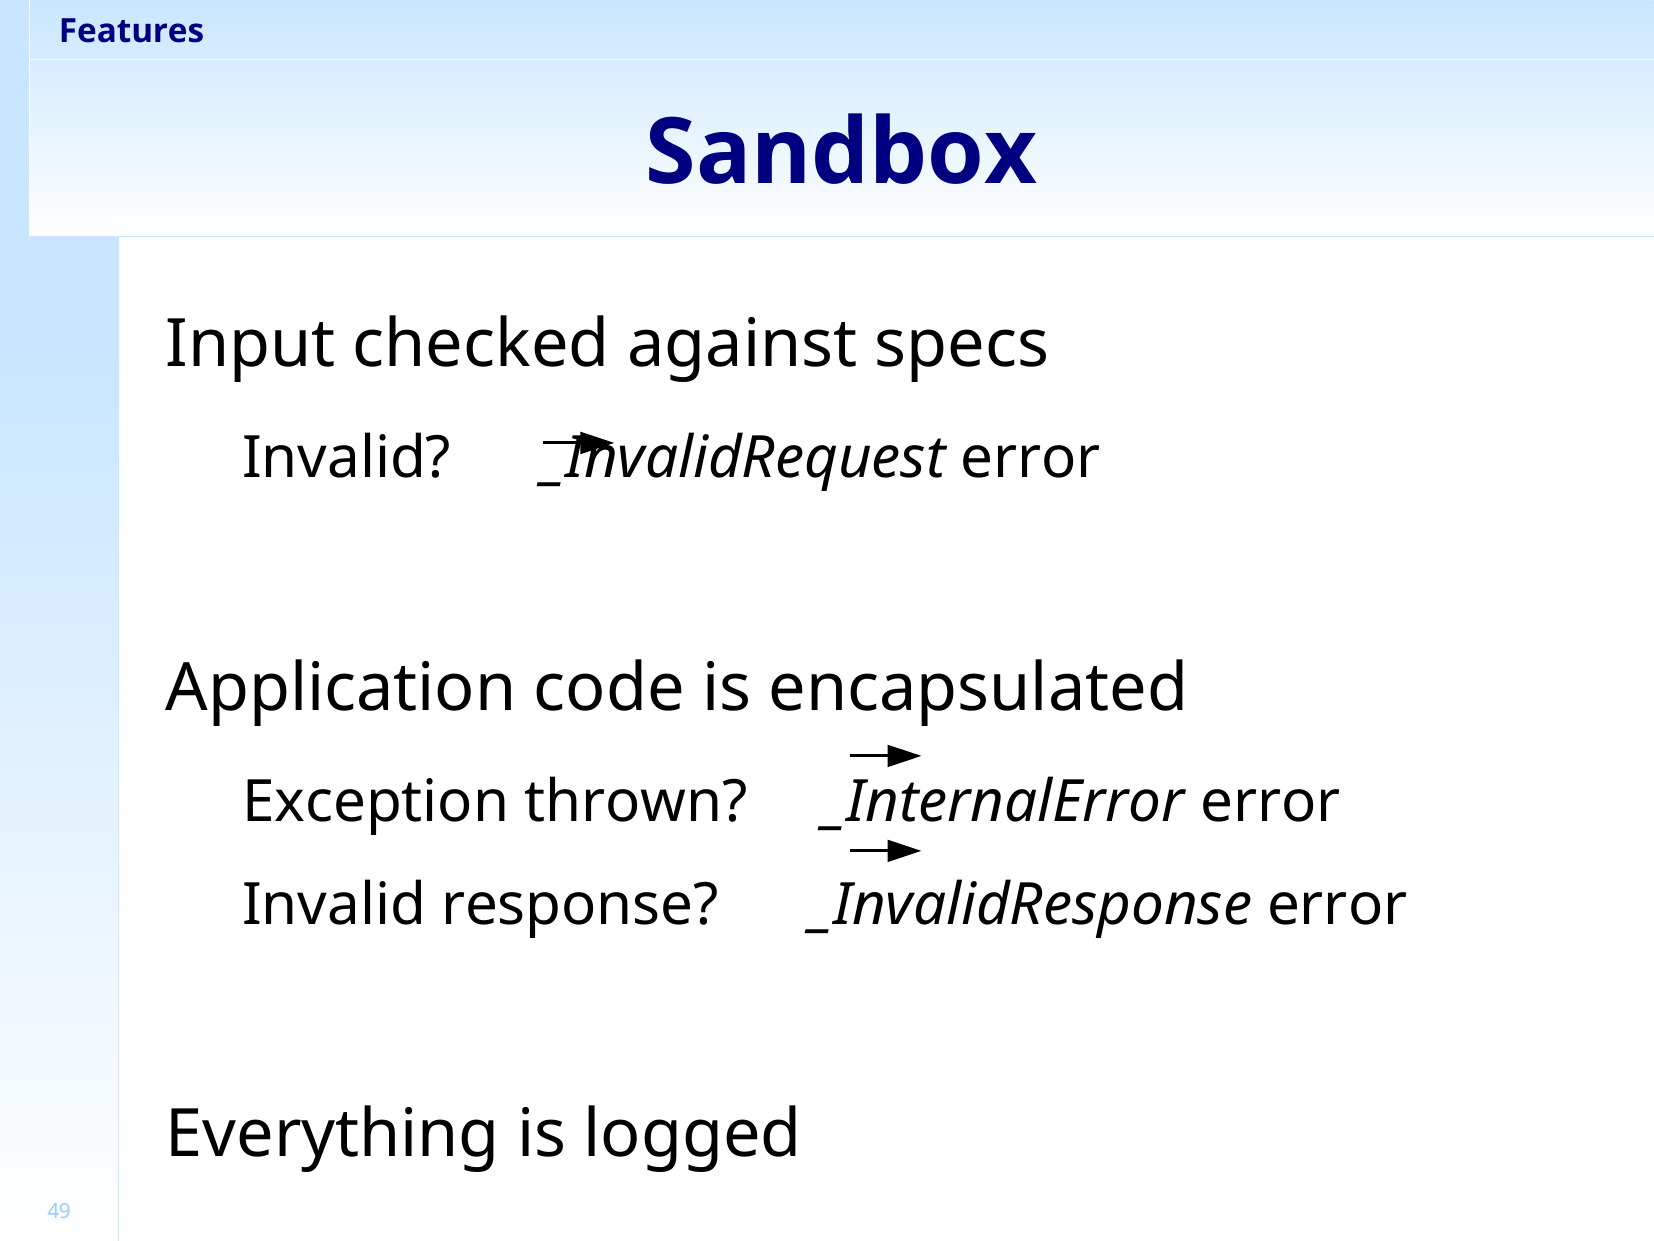

Features
# Sandbox
Input checked against specs
Invalid? _InvalidRequest error
Application code is encapsulated
Exception thrown? _InternalError error
Invalid response? _InvalidResponse error
Everything is logged